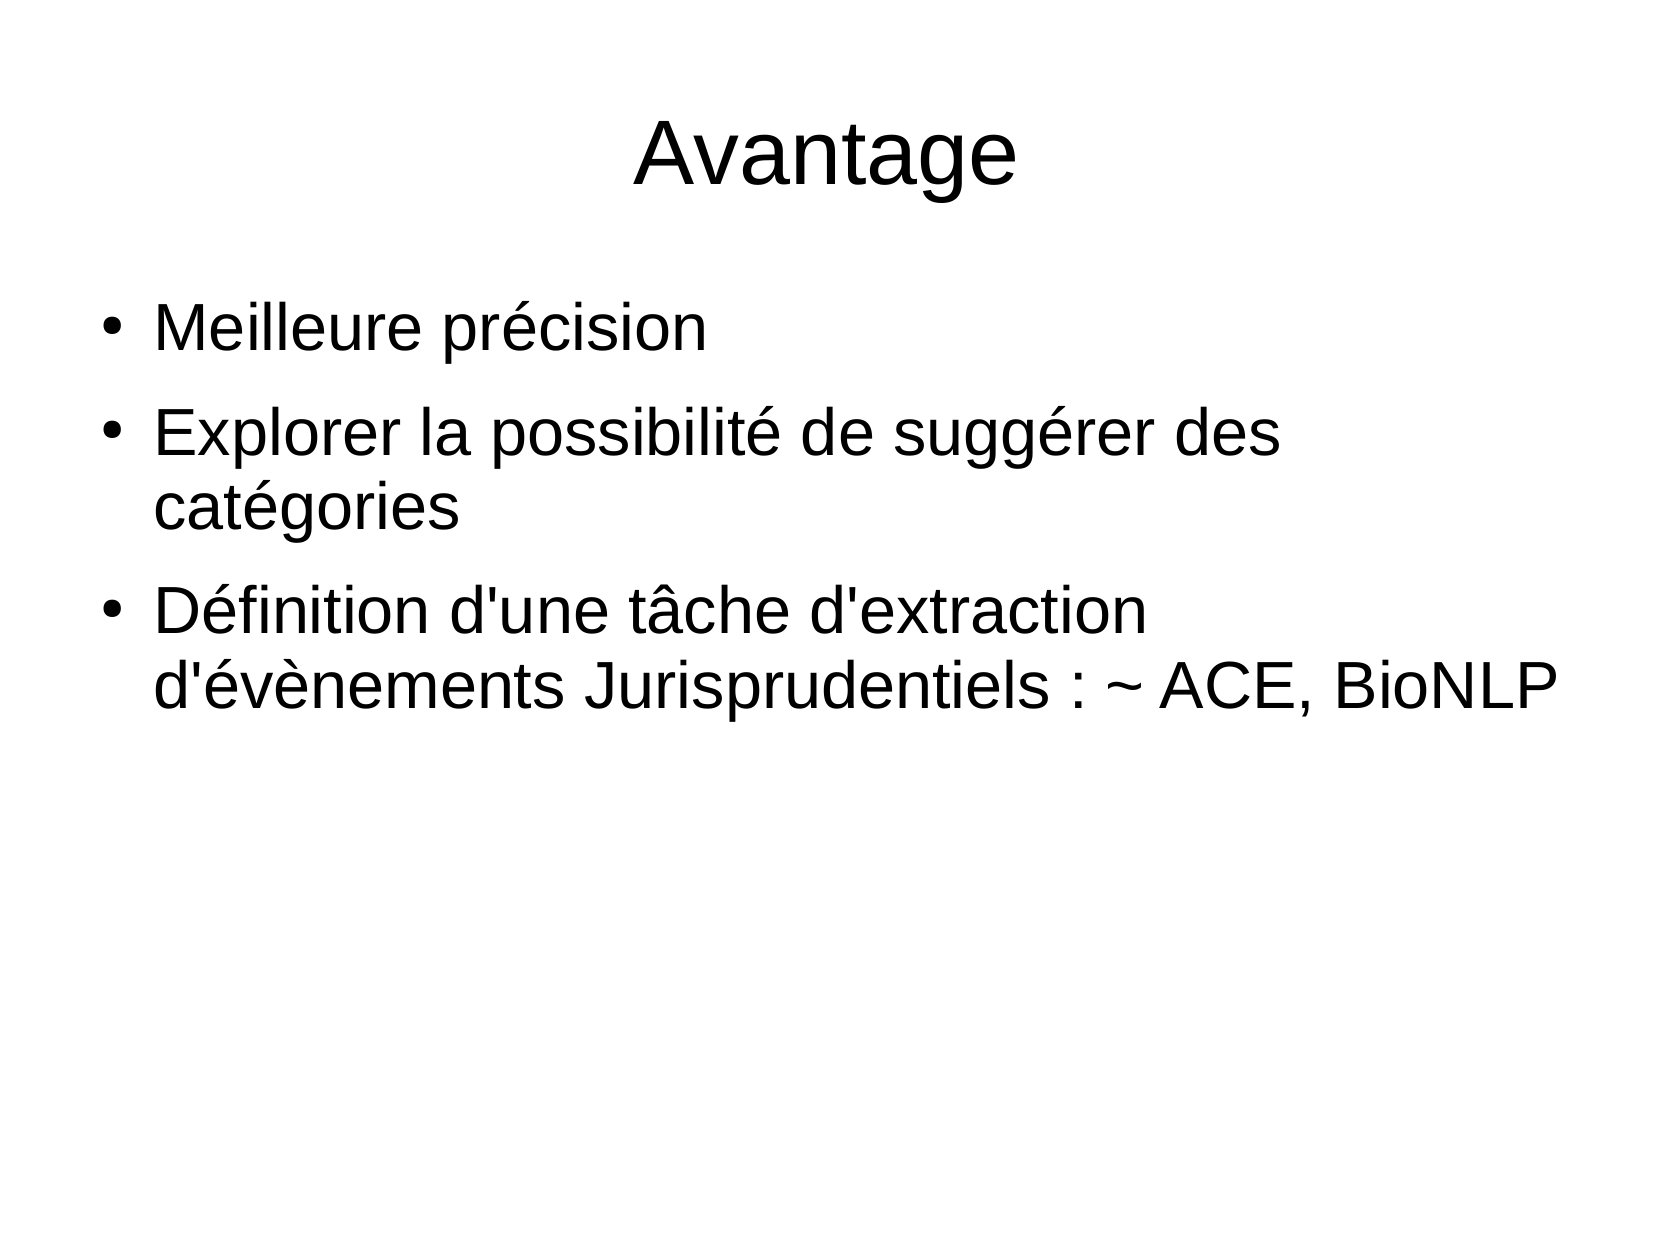

# Avantage
Meilleure précision
Explorer la possibilité de suggérer des catégories
Définition d'une tâche d'extraction d'évènements Jurisprudentiels : ~ ACE, BioNLP